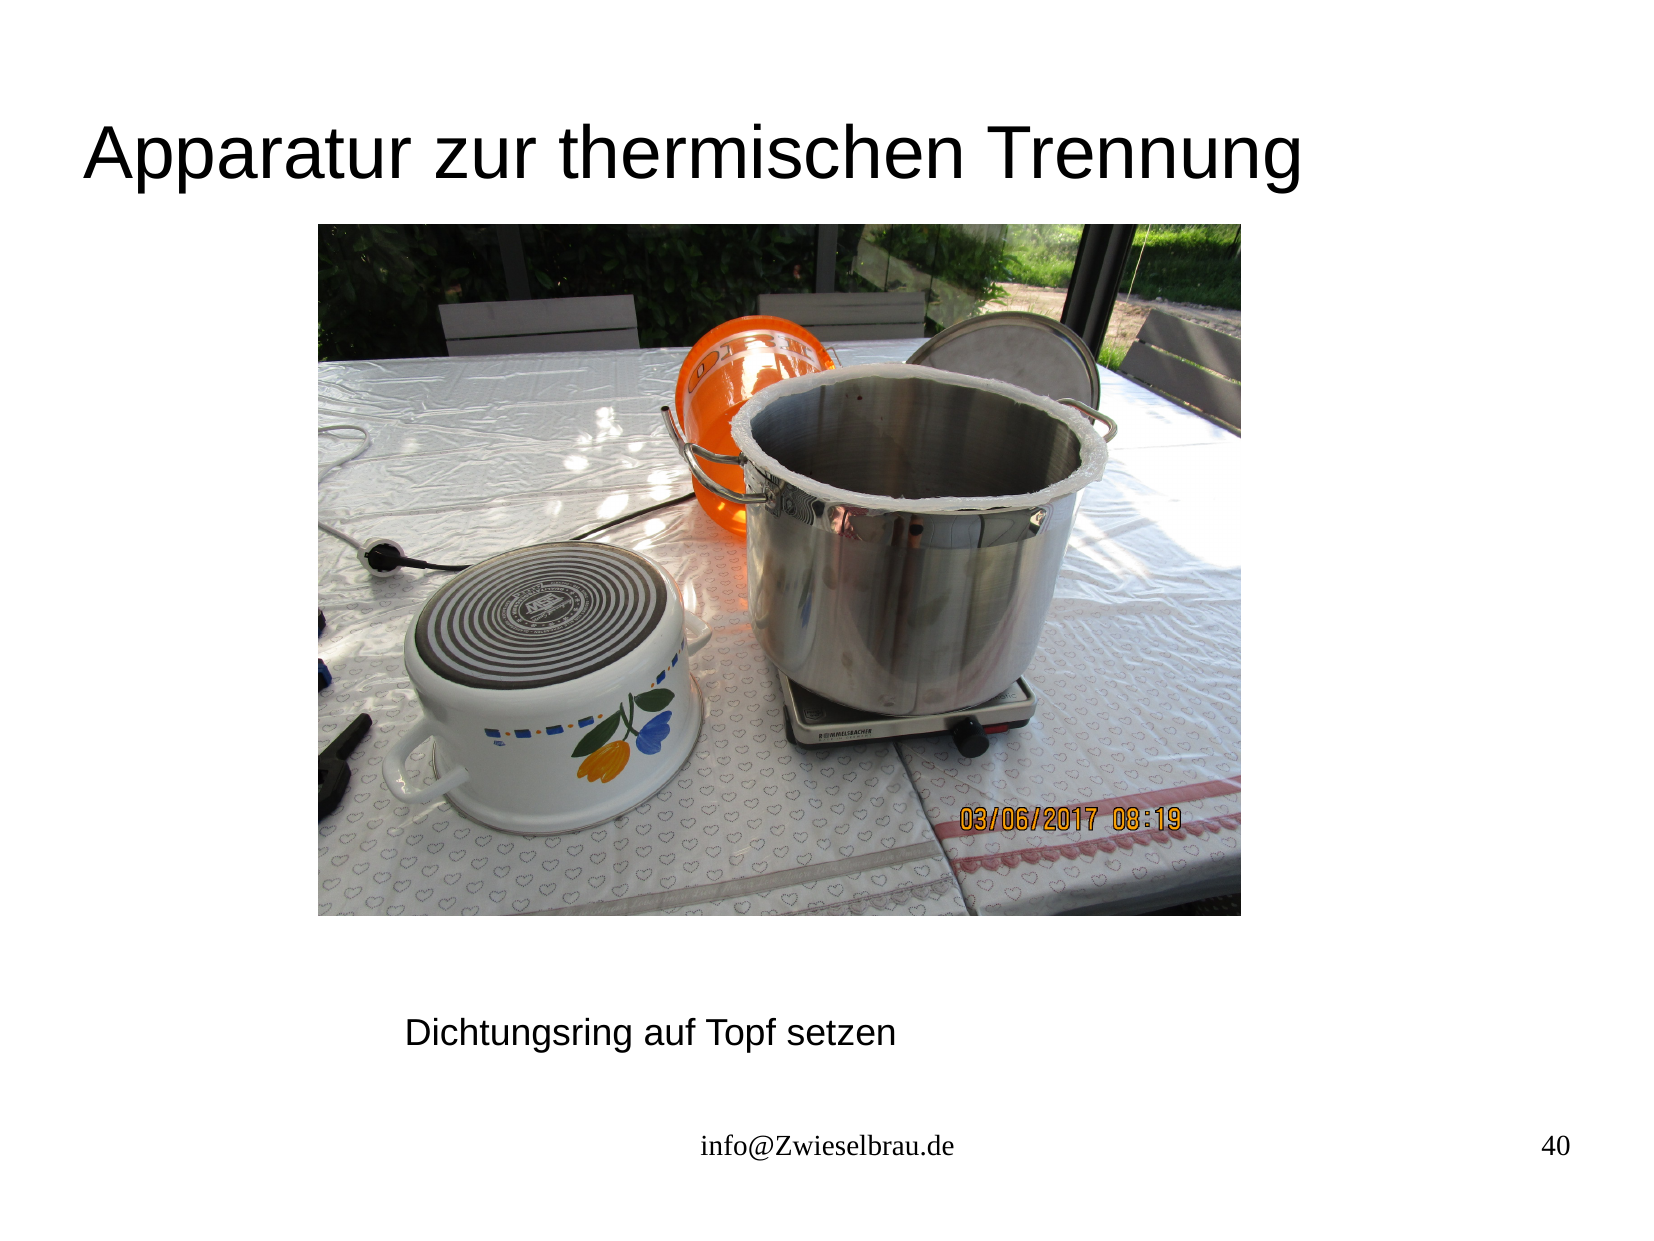

# Apparatur zur thermischen Trennung
Dichtungsring auf Topf setzen
info@Zwieselbrau.de
40